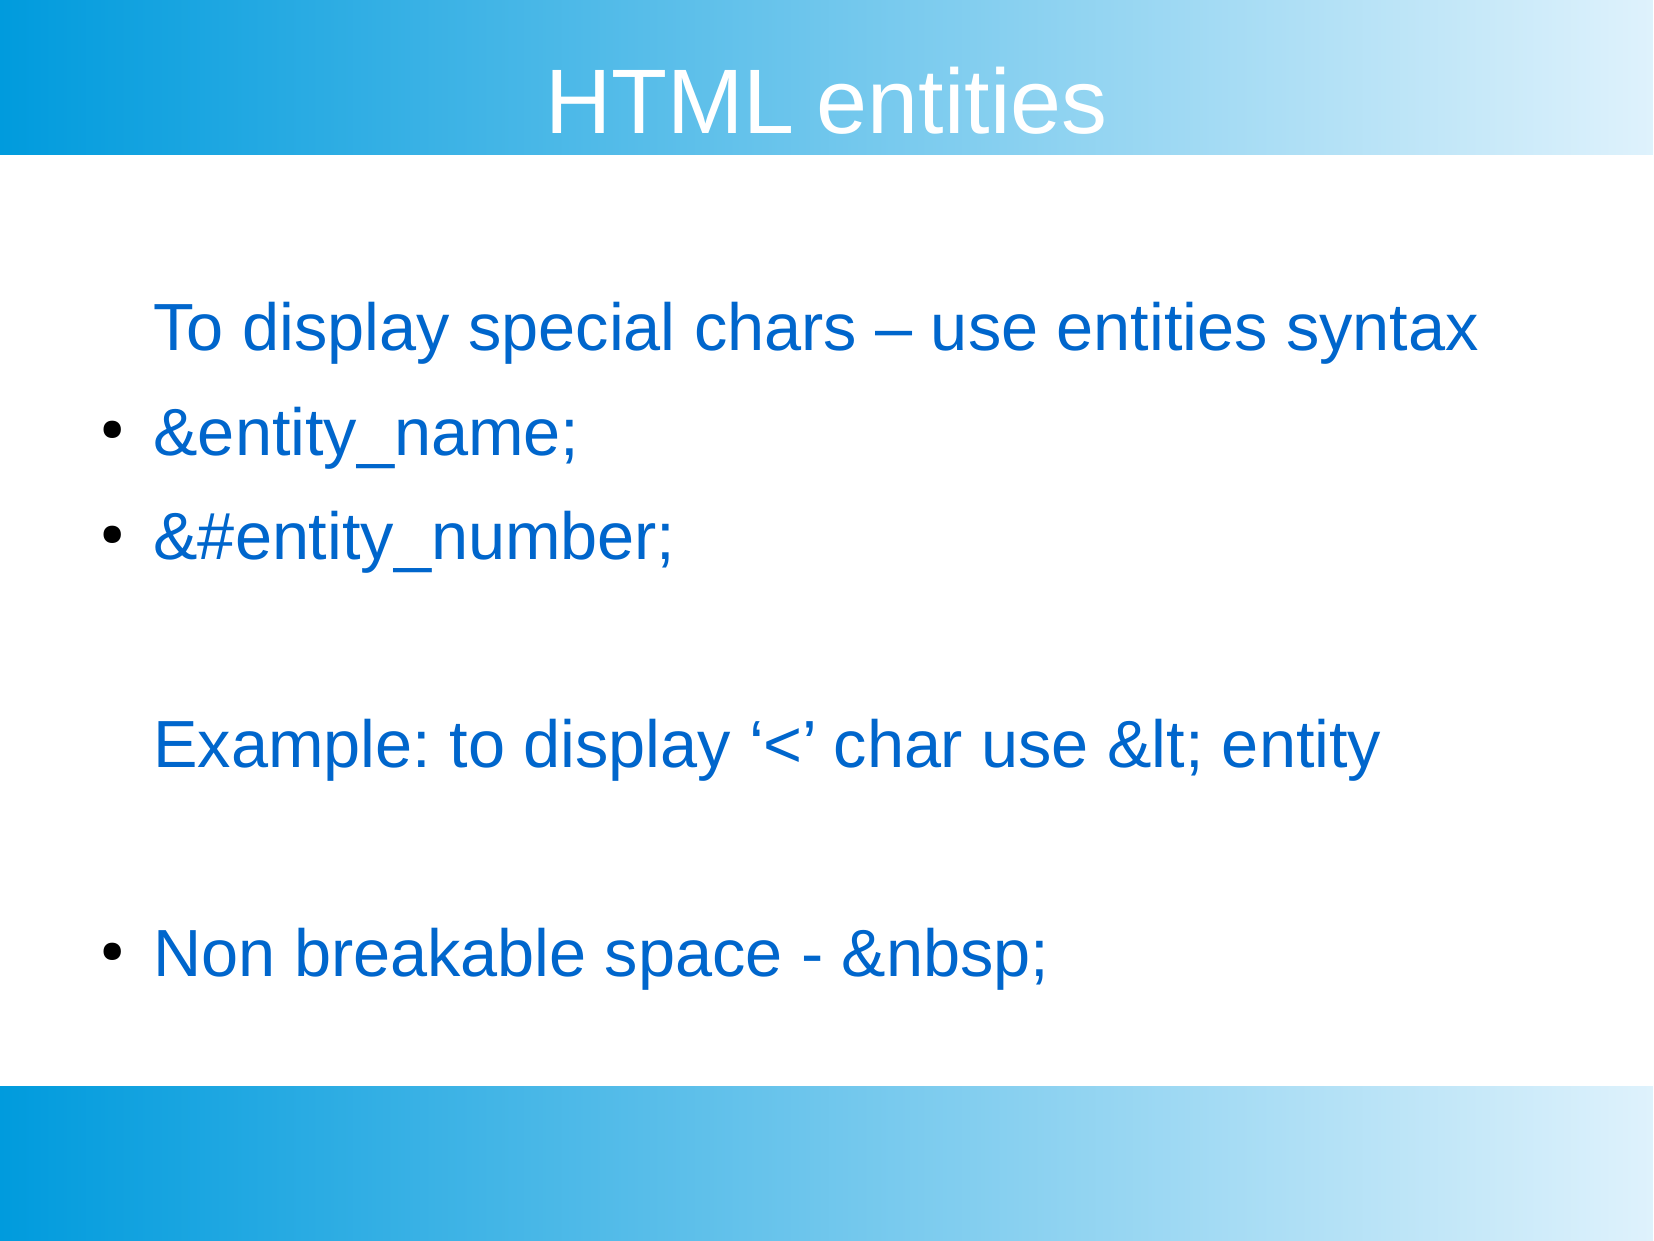

# HTML entities
To display special chars – use entities syntax
&entity_name;
&#entity_number;
Example: to display ‘<’ char use &lt; entity
Non breakable space - &nbsp;